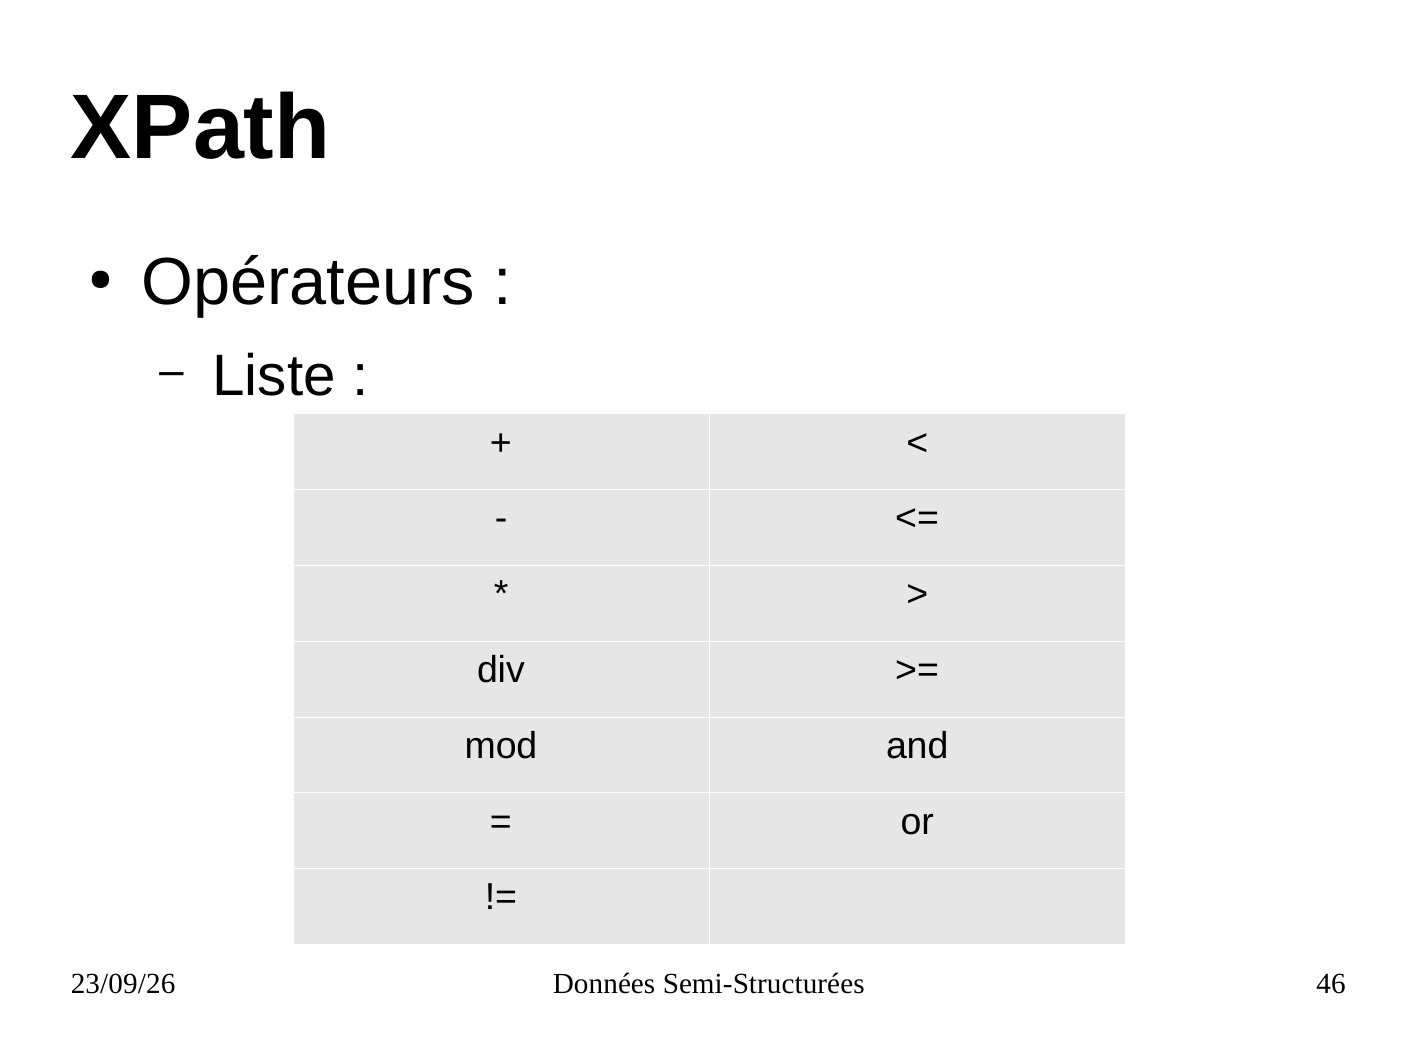

# XPath
Opérateurs :
Liste :
| + | < |
| --- | --- |
| - | <= |
| \* | > |
| div | >= |
| mod | and |
| = | or |
| != | |
Données Semi-Structurées
46